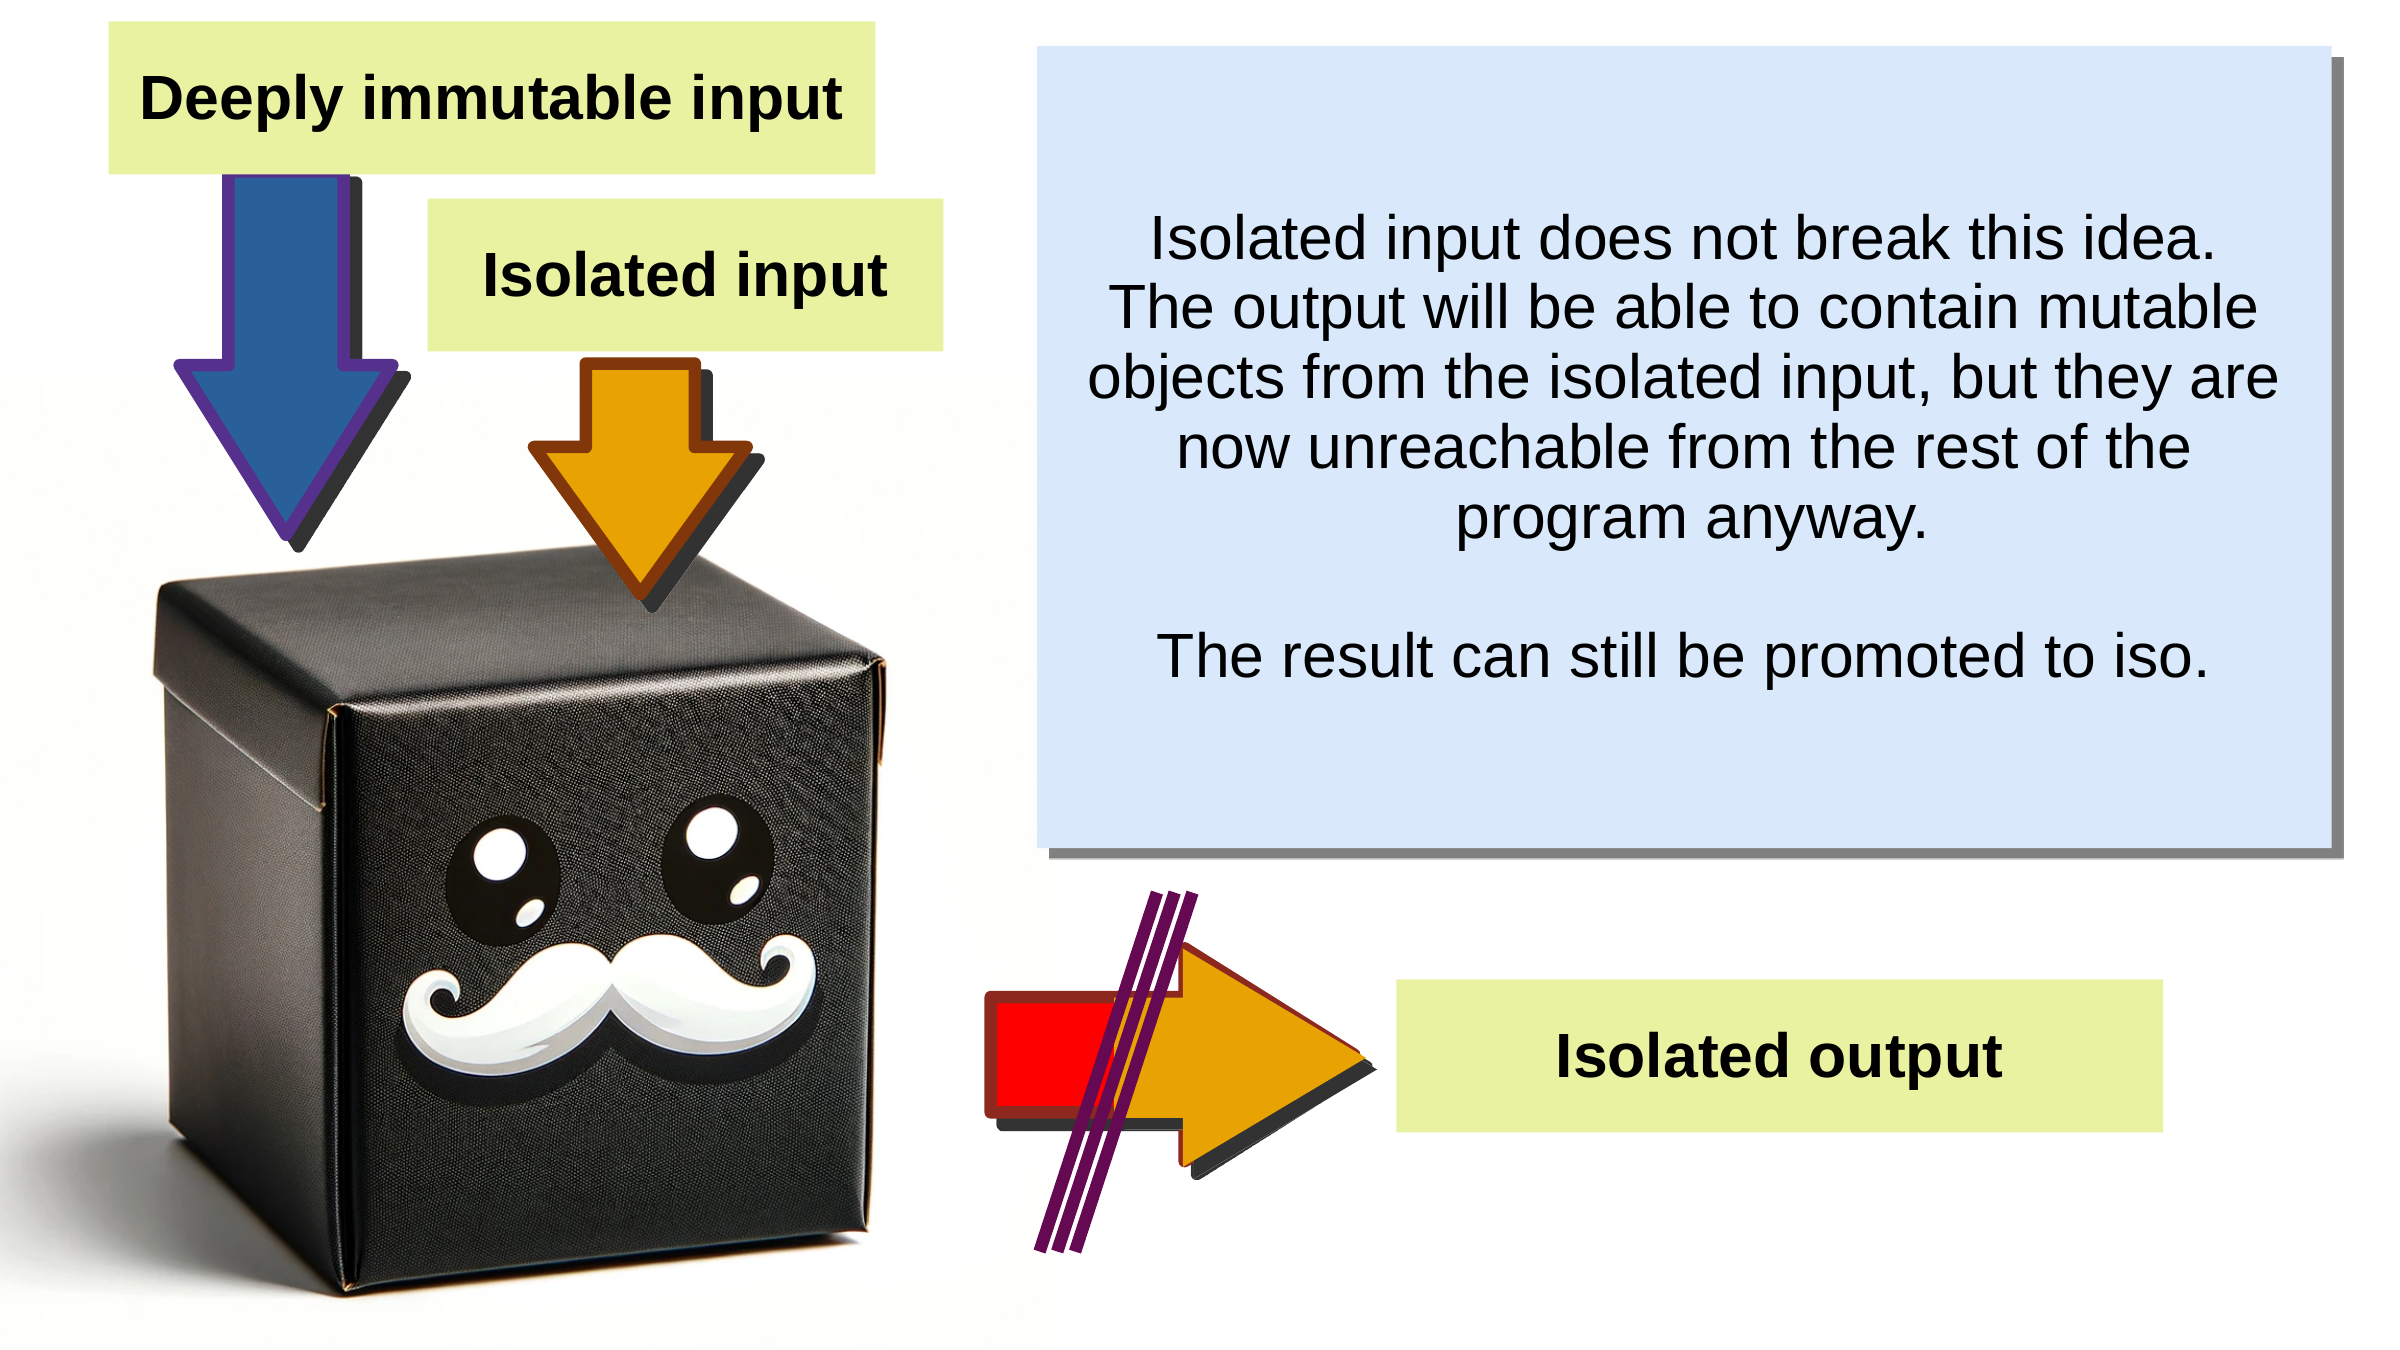

Deeply immutable input
Isolated input does not break this idea.
The output will be able to contain mutable
objects from the isolated input, but they are
now unreachable from the rest of the
 program anyway.
The result can still be promoted to iso.
Isolated input
Isolated output